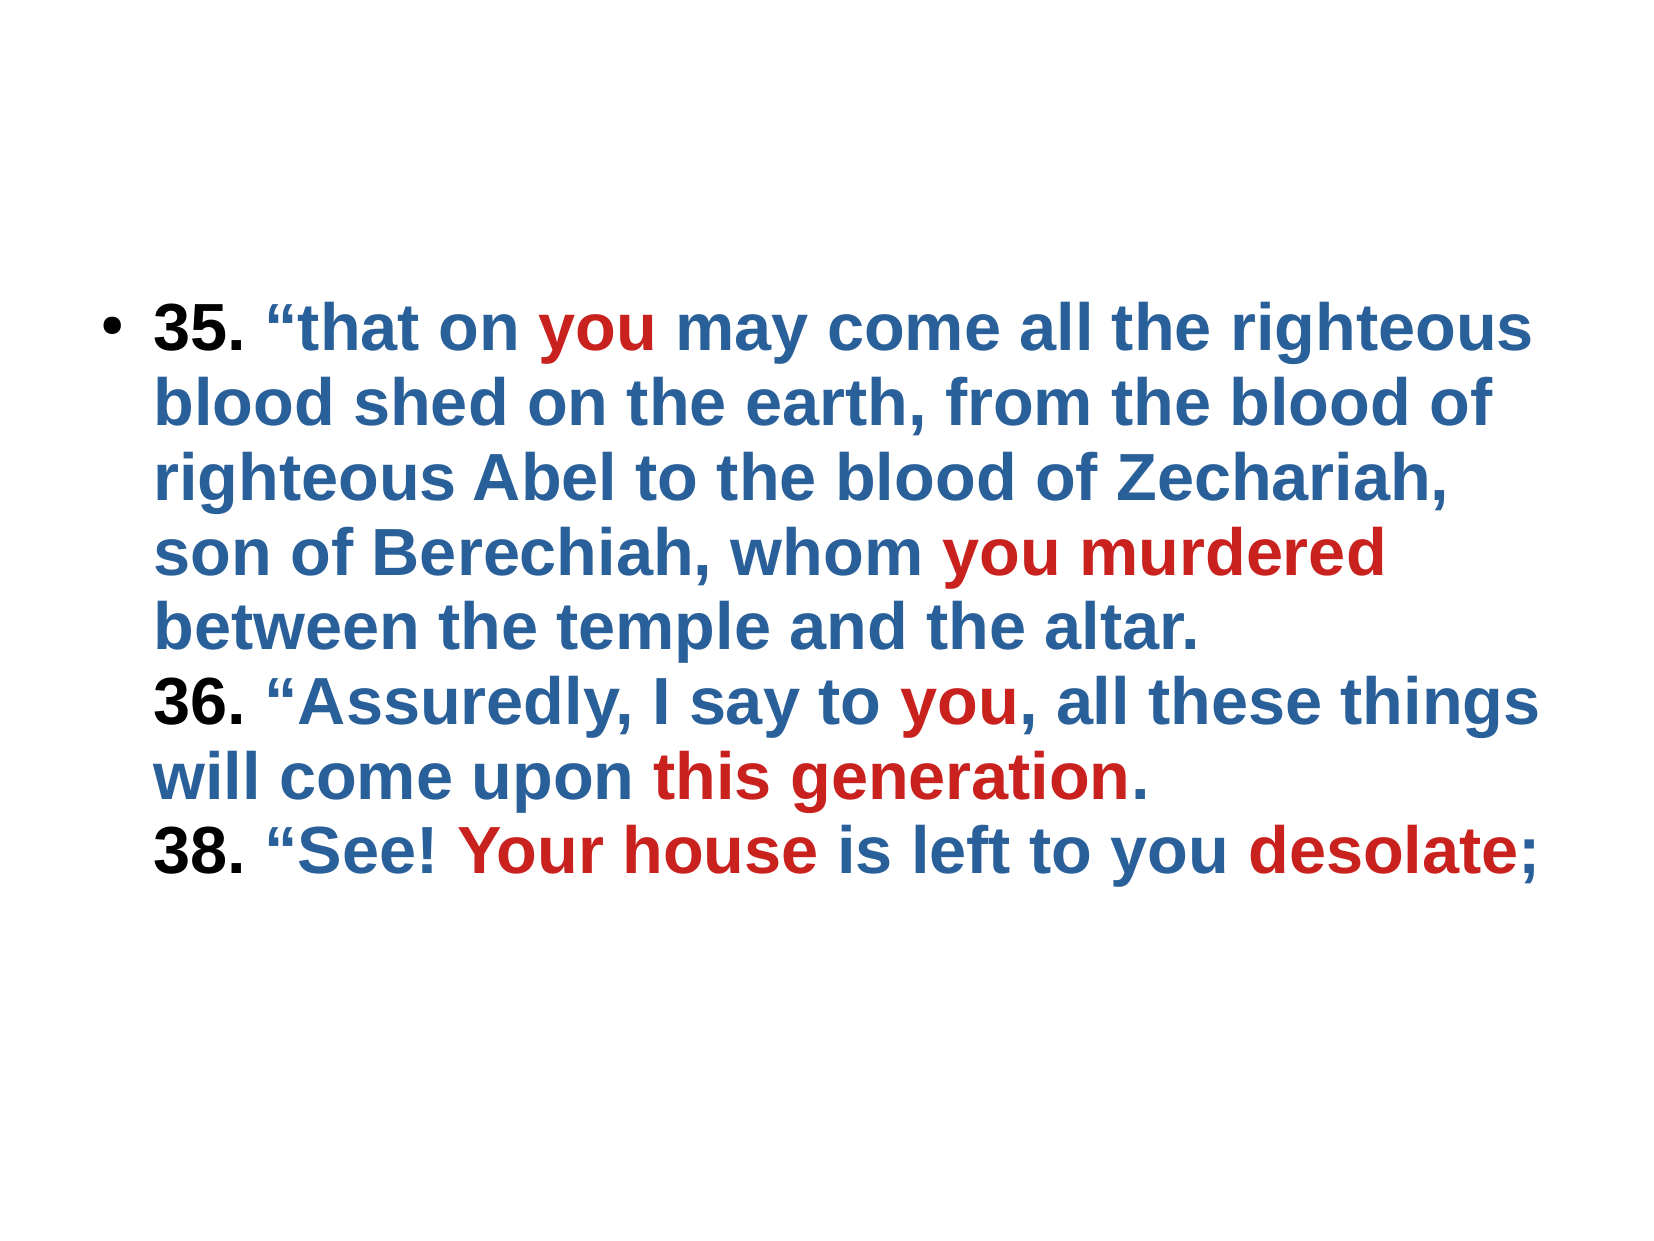

#
35. “that on you may come all the righteous blood shed on the earth, from the blood of righteous Abel to the blood of Zechariah, son of Berechiah, whom you murdered between the temple and the altar.
36. “Assuredly, I say to you, all these things will come upon this generation.
38. “See! Your house is left to you desolate;